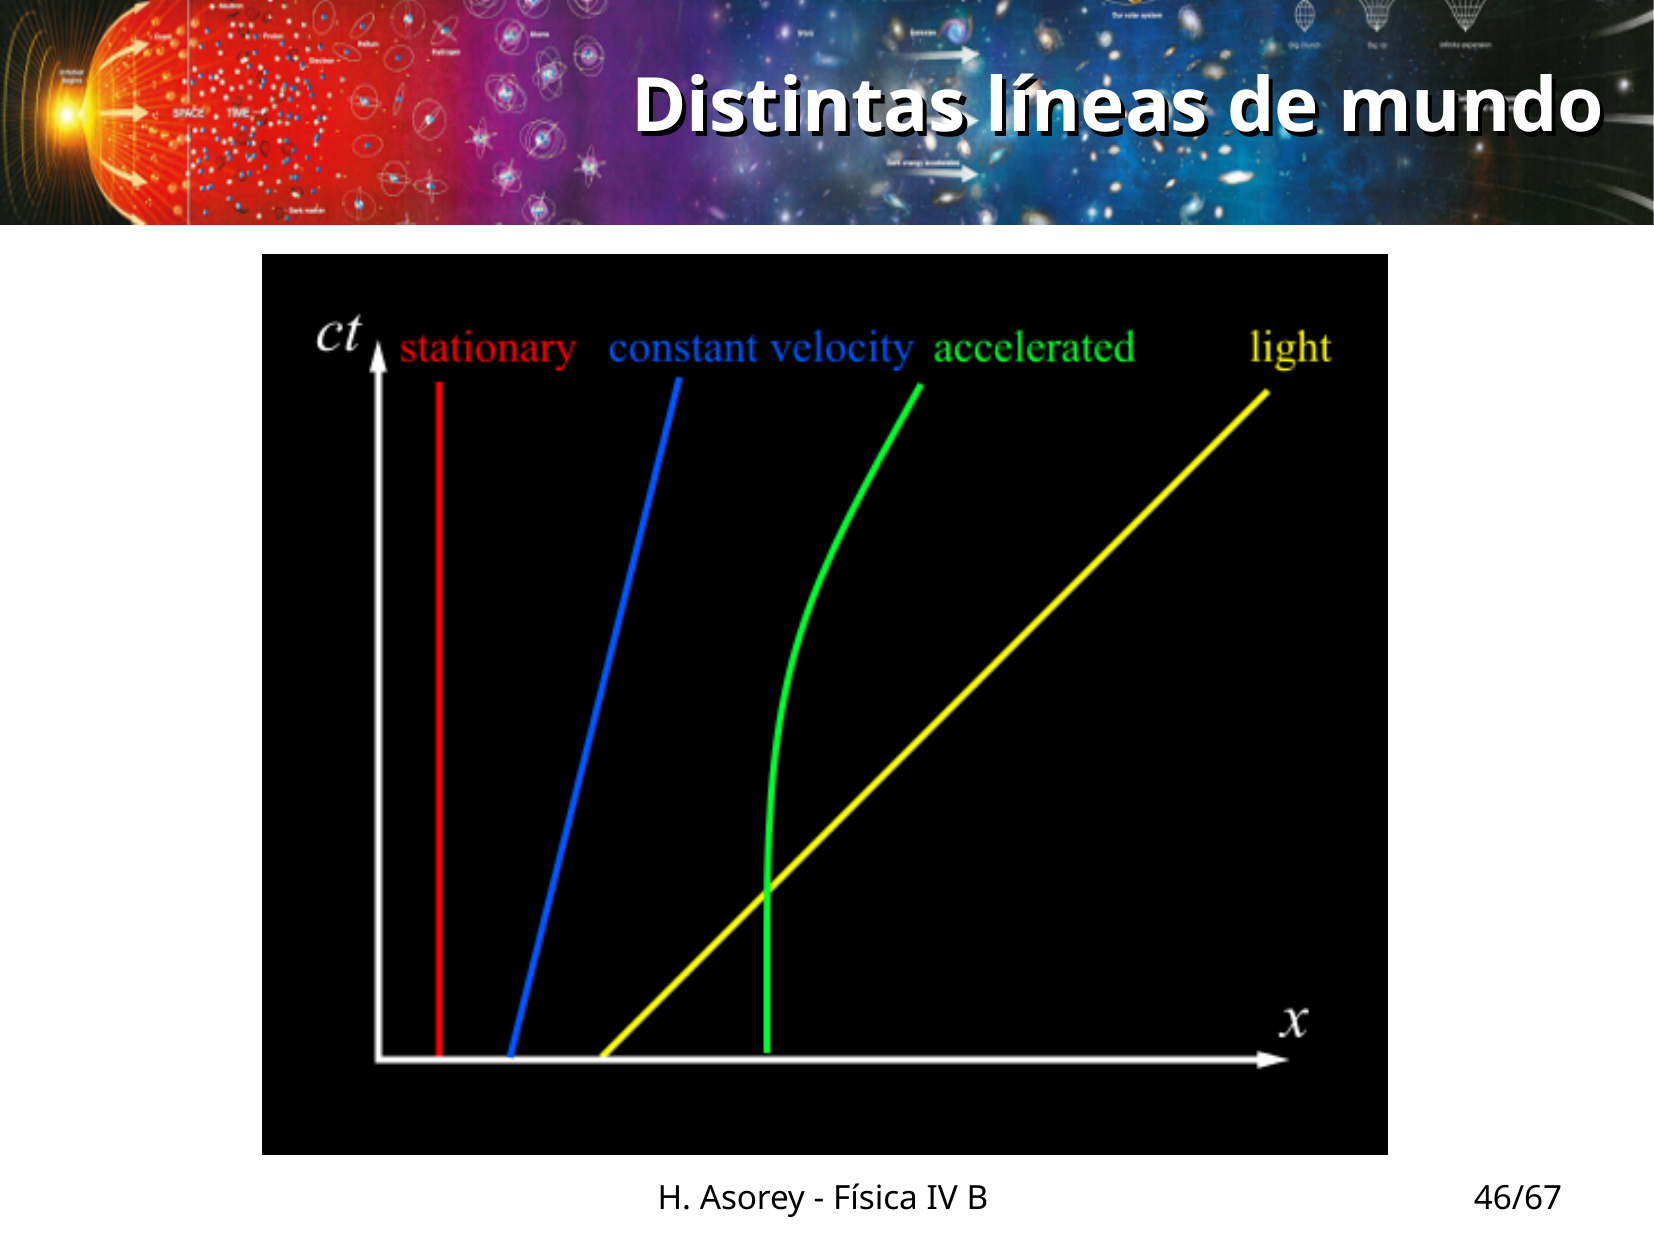

# Distintas líneas de mundo
H. Asorey - Física IV B
46